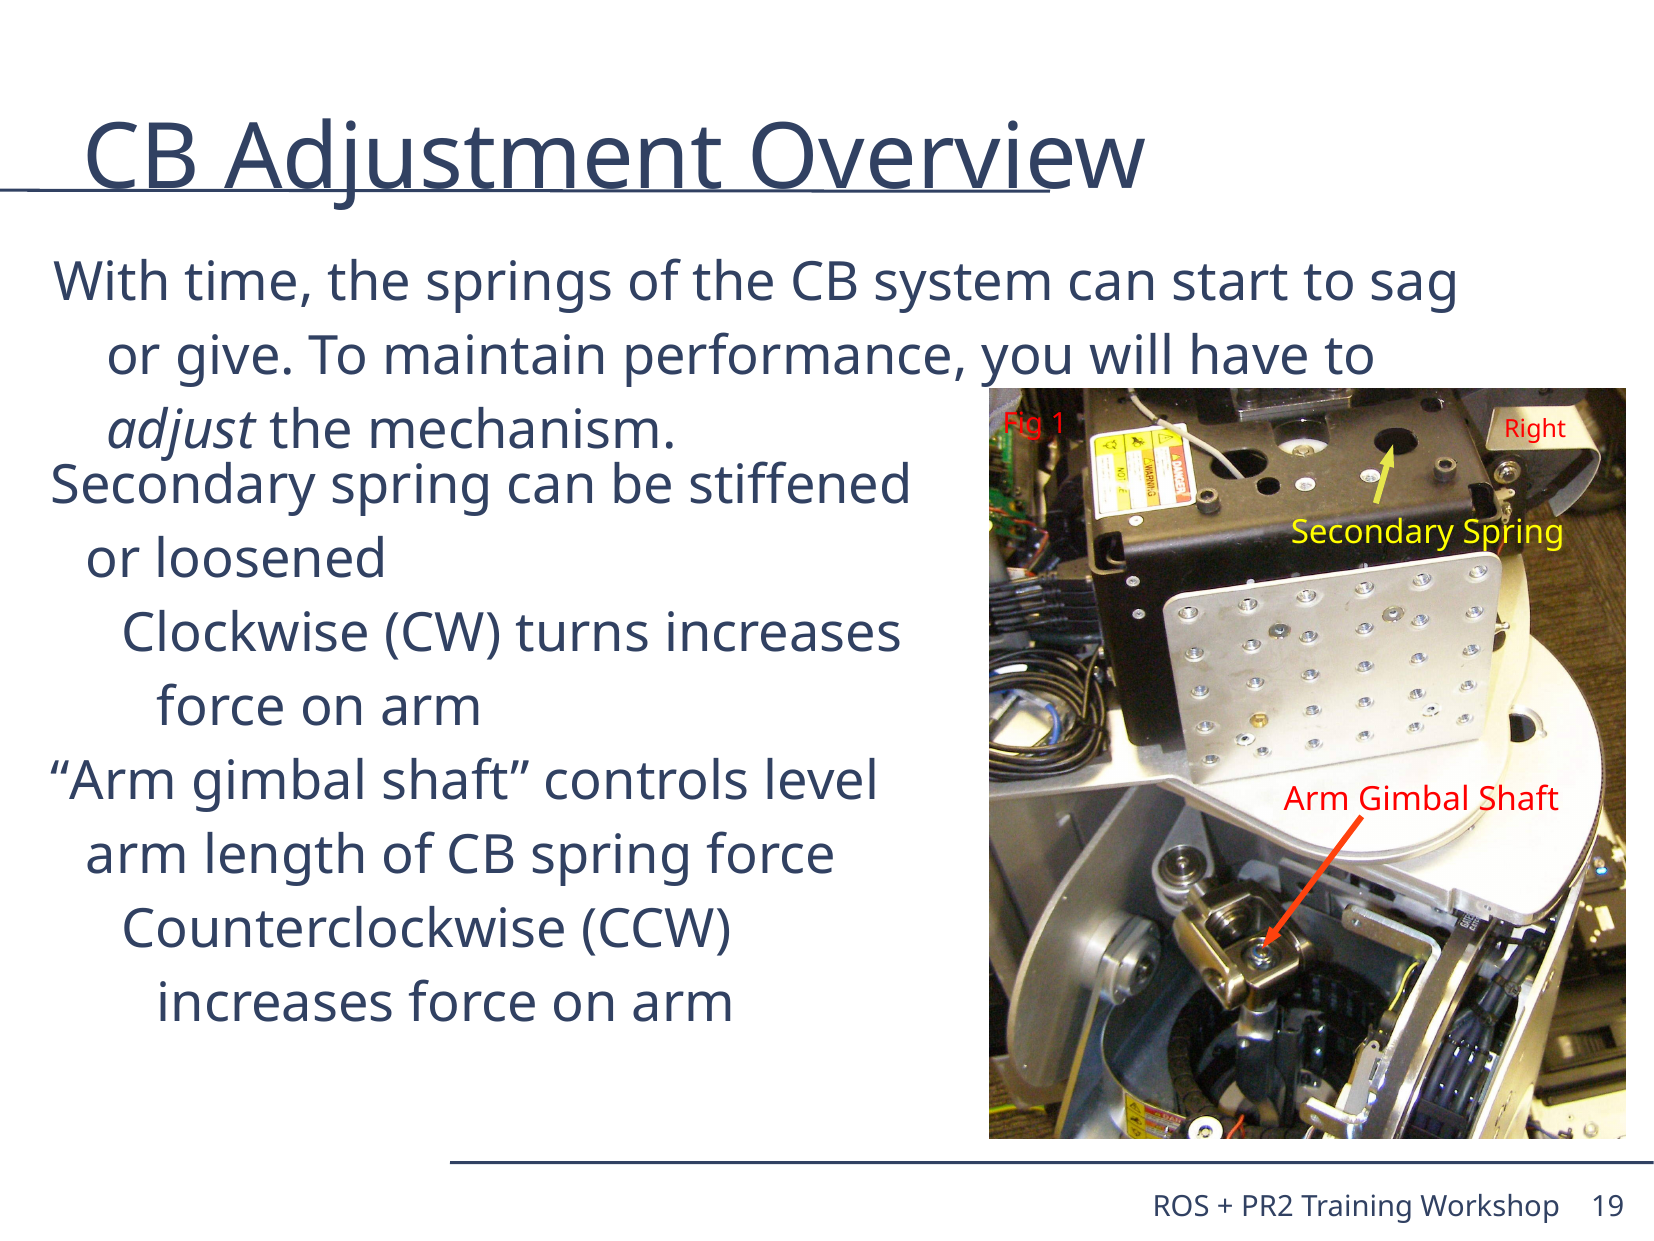

# CB Adjustment Overview
With time, the springs of the CB system can start to sag or give. To maintain performance, you will have to adjust the mechanism.
Fig 1
Right
Secondary Spring
Arm Gimbal Shaft
Secondary spring can be stiffened or loosened
Clockwise (CW) turns increases force on arm
“Arm gimbal shaft” controls level arm length of CB spring force
Counterclockwise (CCW) increases force on arm